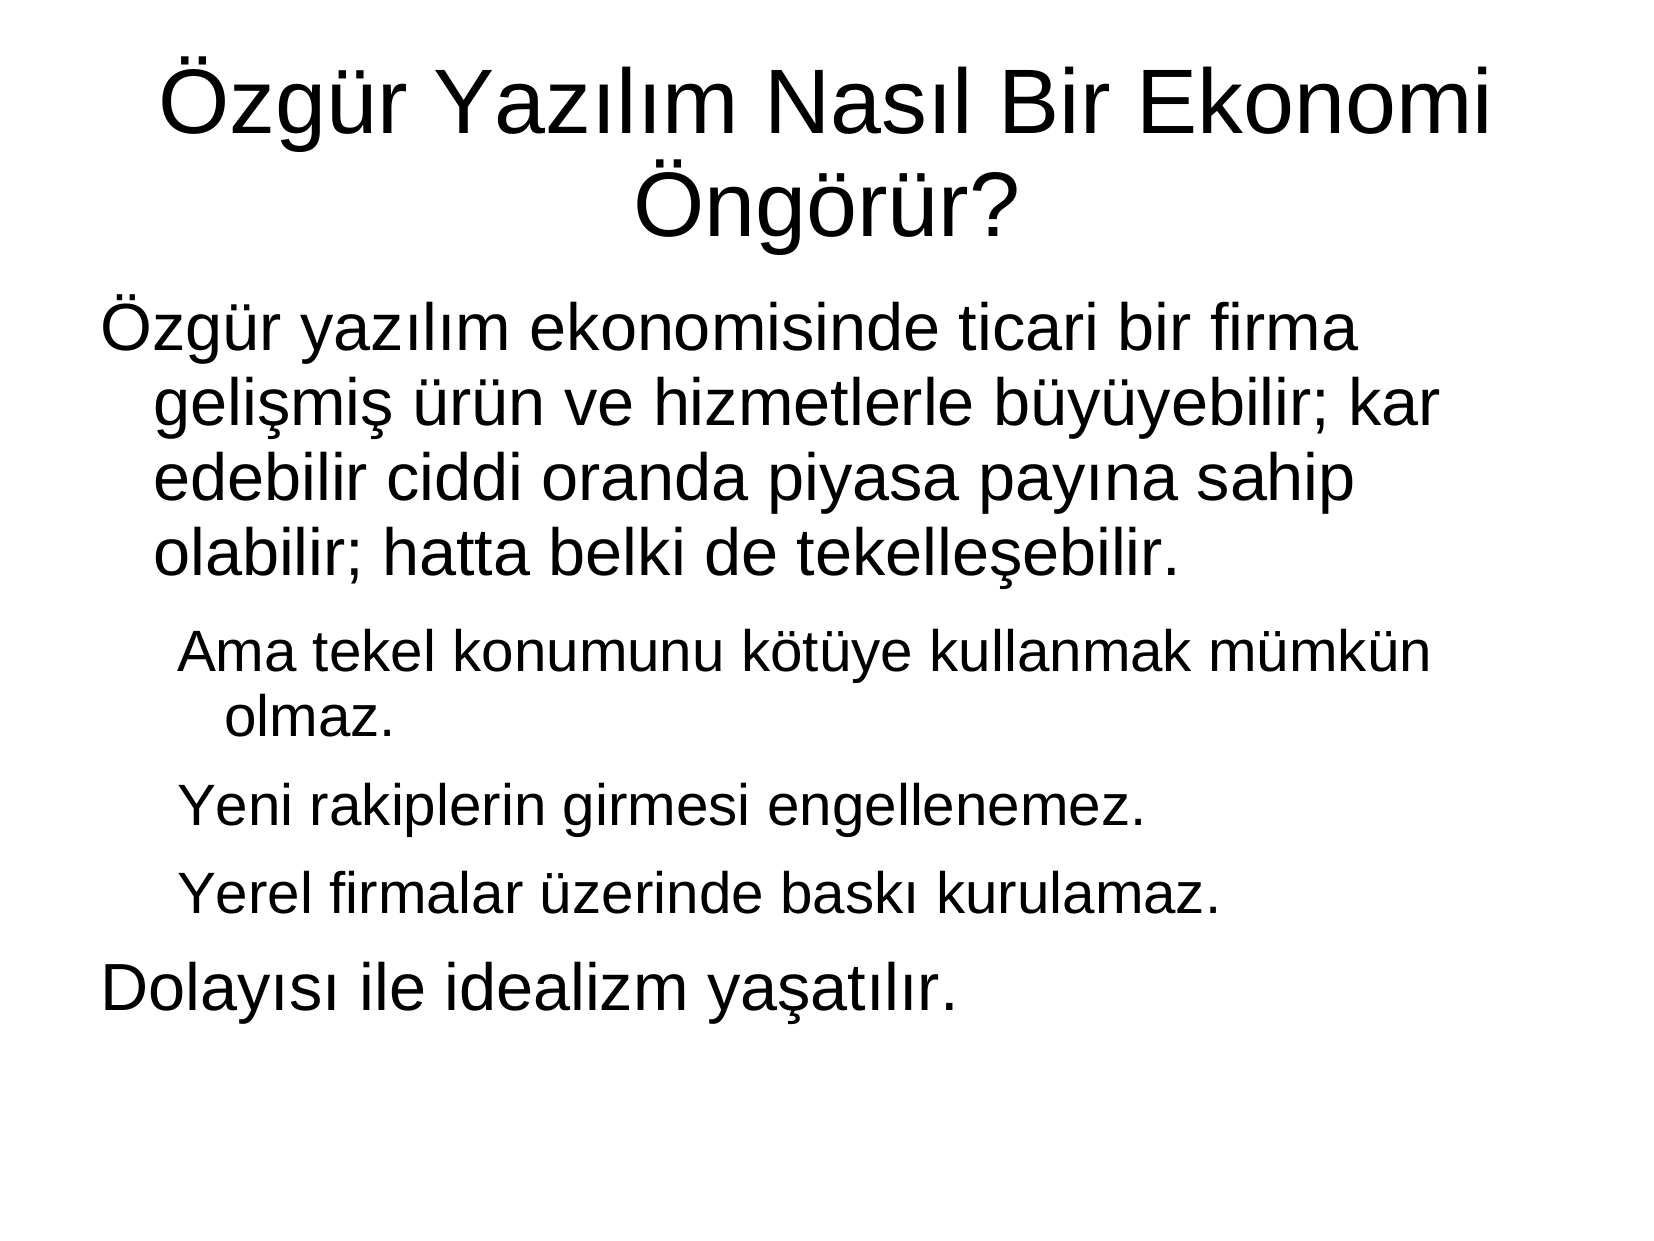

# Özgür Yazılım Nasıl Bir Ekonomi Öngörür?
Özgür yazılım ekonomisinde ticari bir firma gelişmiş ürün ve hizmetlerle büyüyebilir; kar edebilir ciddi oranda piyasa payına sahip olabilir; hatta belki de tekelleşebilir.
Ama tekel konumunu kötüye kullanmak mümkün olmaz.
Yeni rakiplerin girmesi engellenemez.
Yerel firmalar üzerinde baskı kurulamaz.
Dolayısı ile idealizm yaşatılır.